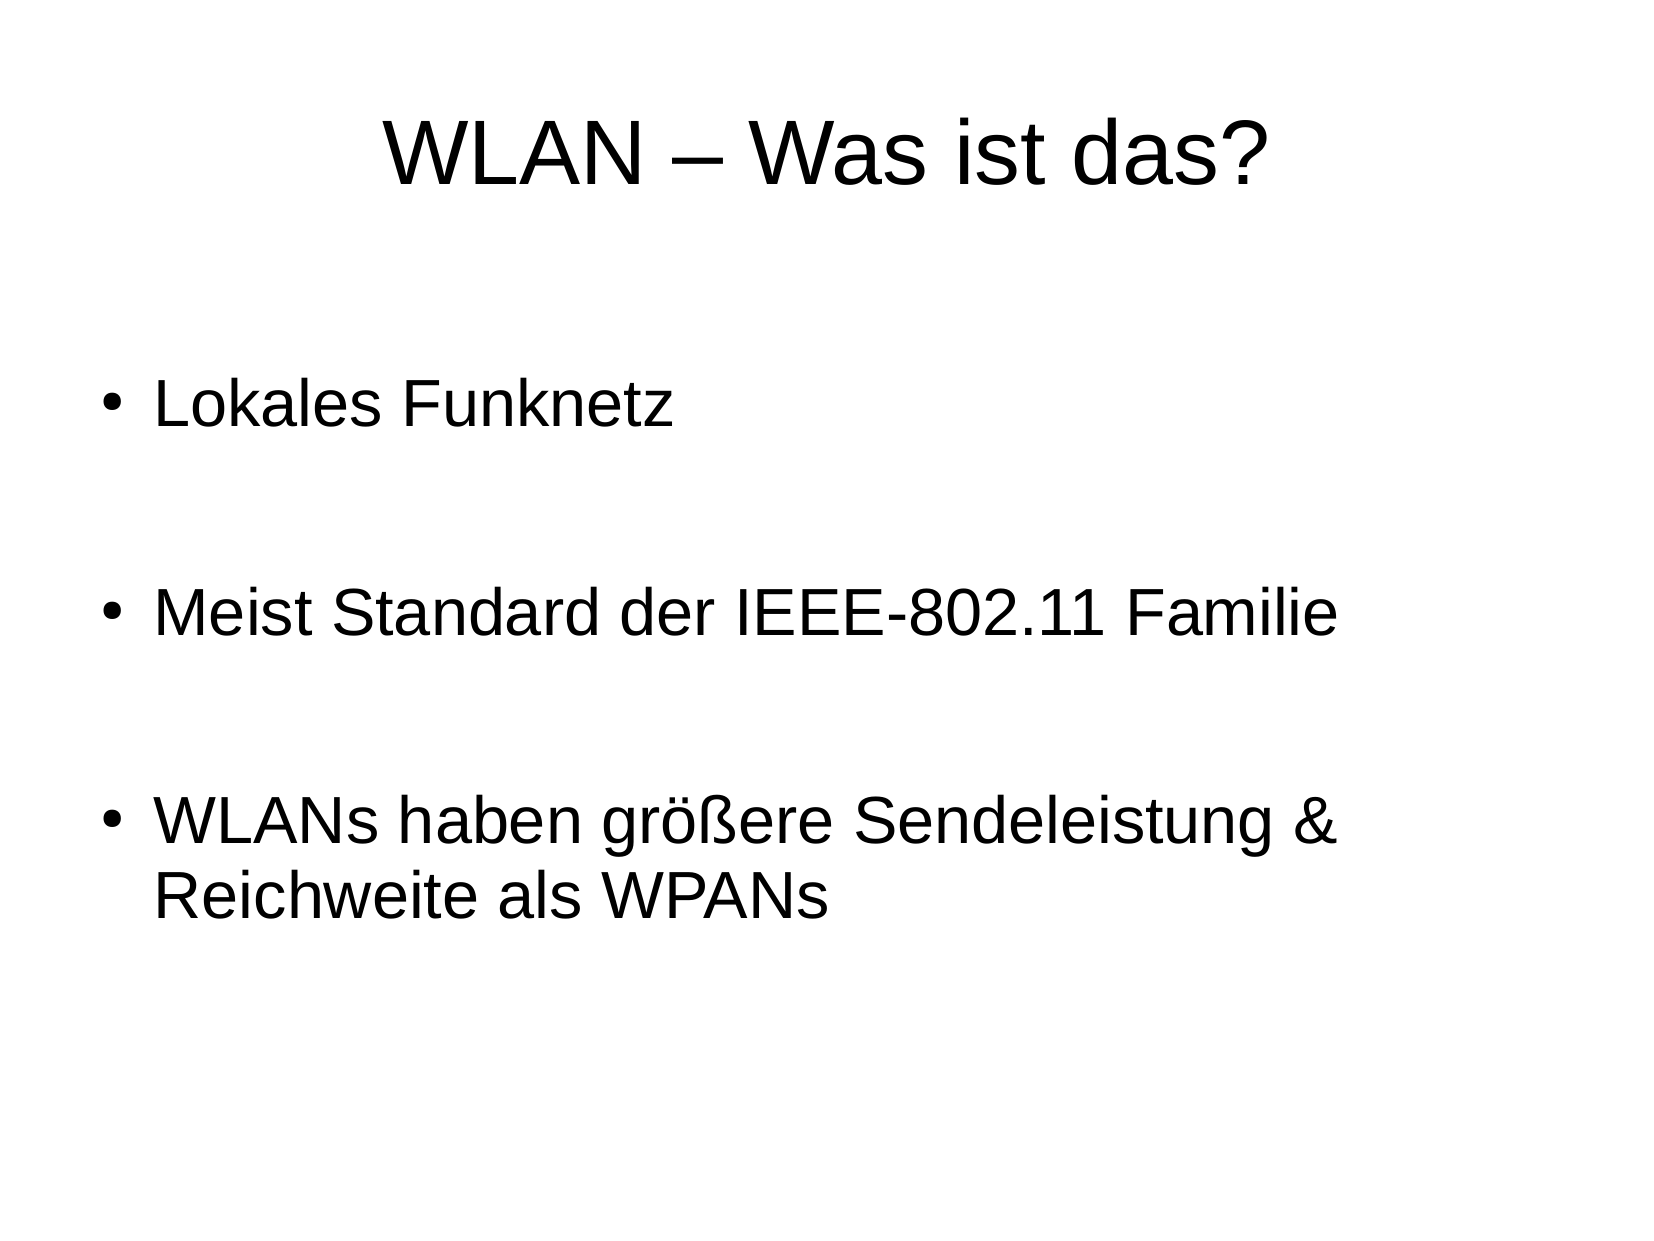

# WLAN – Was ist das?
Lokales Funknetz
Meist Standard der IEEE-802.11 Familie
WLANs haben größere Sendeleistung & Reichweite als WPANs